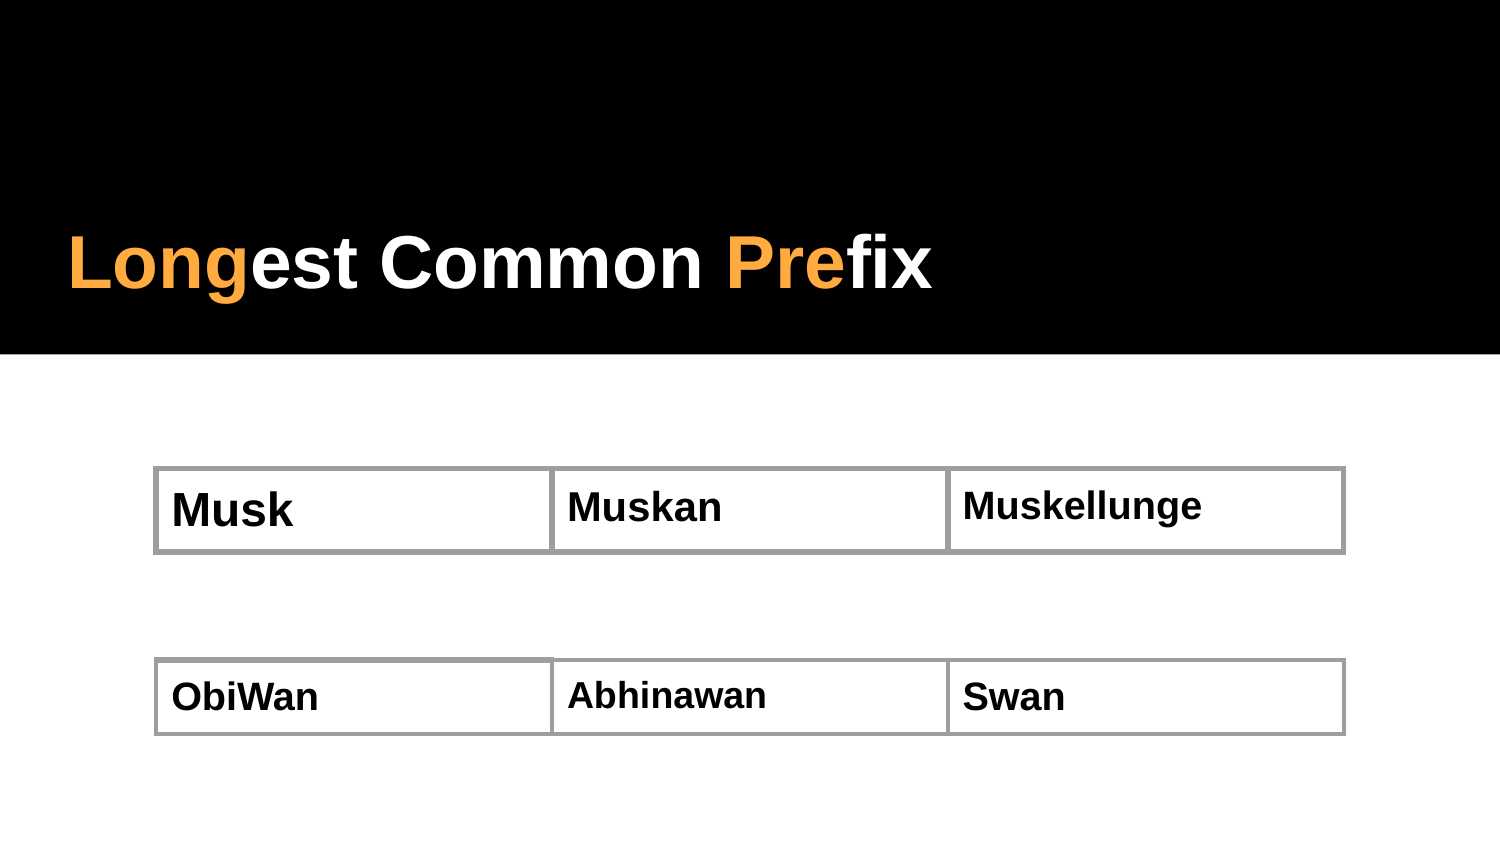

# Longest Common Prefix
| Musk | Muskan | Muskellunge |
| --- | --- | --- |
| ObiWan | Abhinawan | Swan |
| --- | --- | --- |